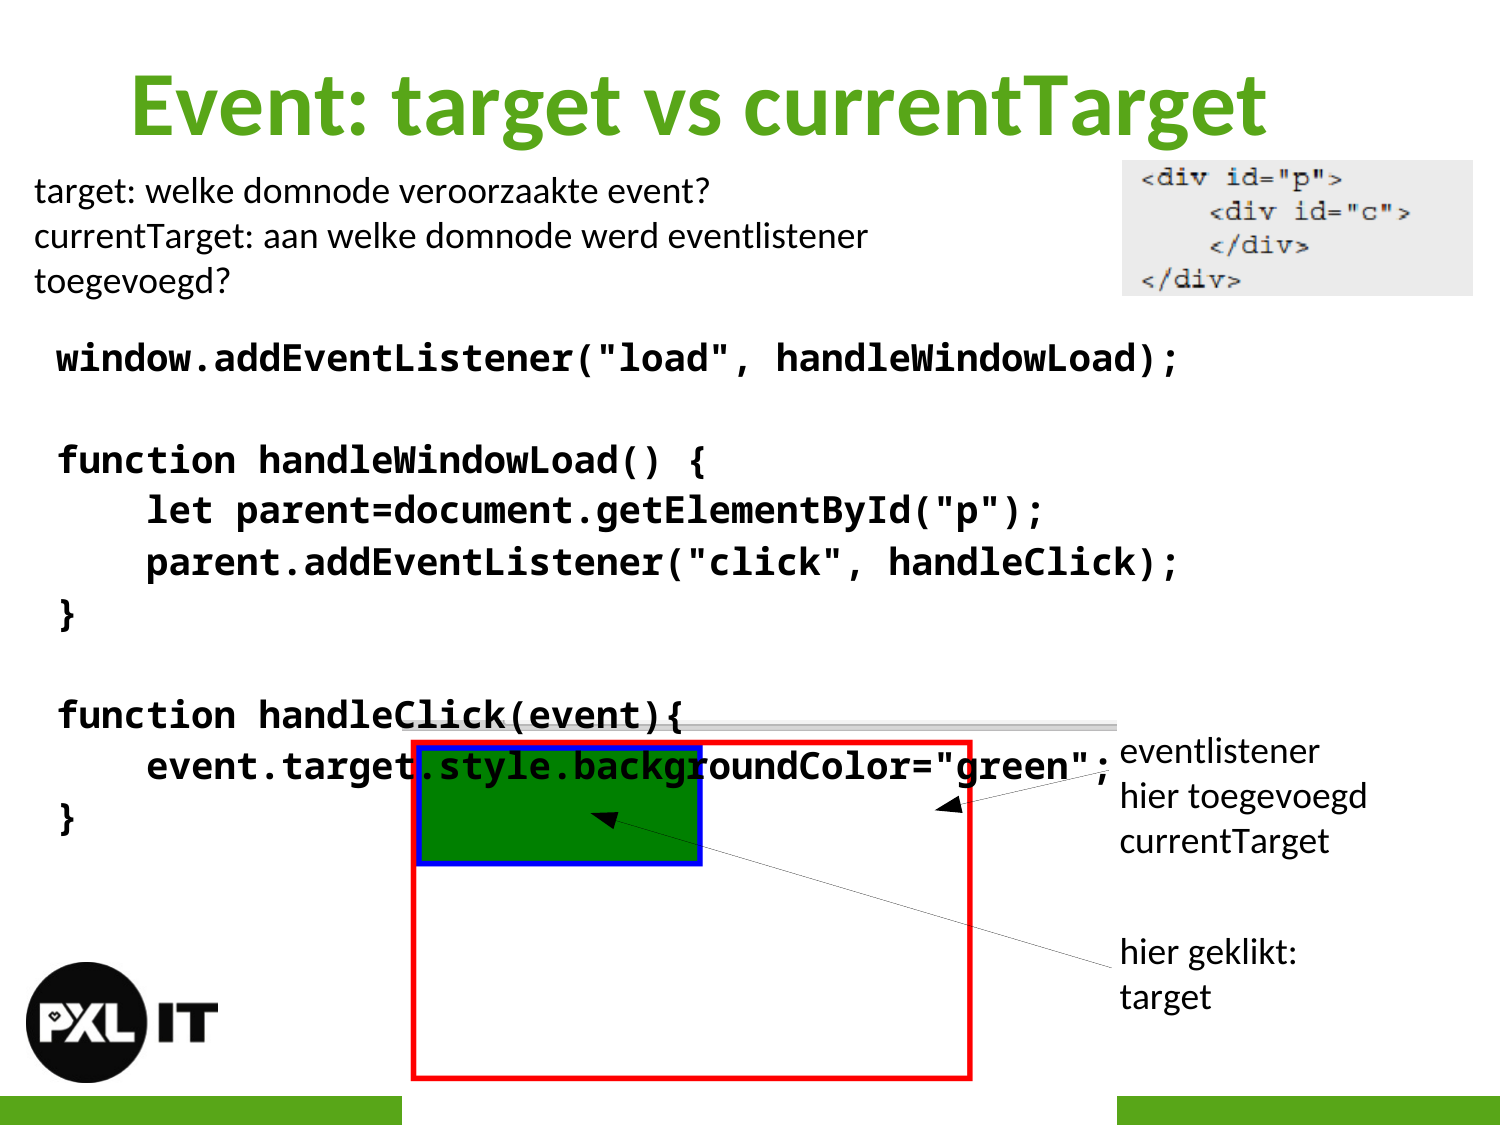

Event: target vs currentTarget
target: welke domnode veroorzaakte event?
currentTarget: aan welke domnode werd eventlistener toegevoegd?
window.addEventListener("load", handleWindowLoad);
function handleWindowLoad() {
 let parent=document.getElementById("p");
 parent.addEventListener("click", handleClick);
}
function handleClick(event){
 event.target.style.backgroundColor="green";
}
eventlistener
hier toegevoegd
currentTarget
hier geklikt:
target